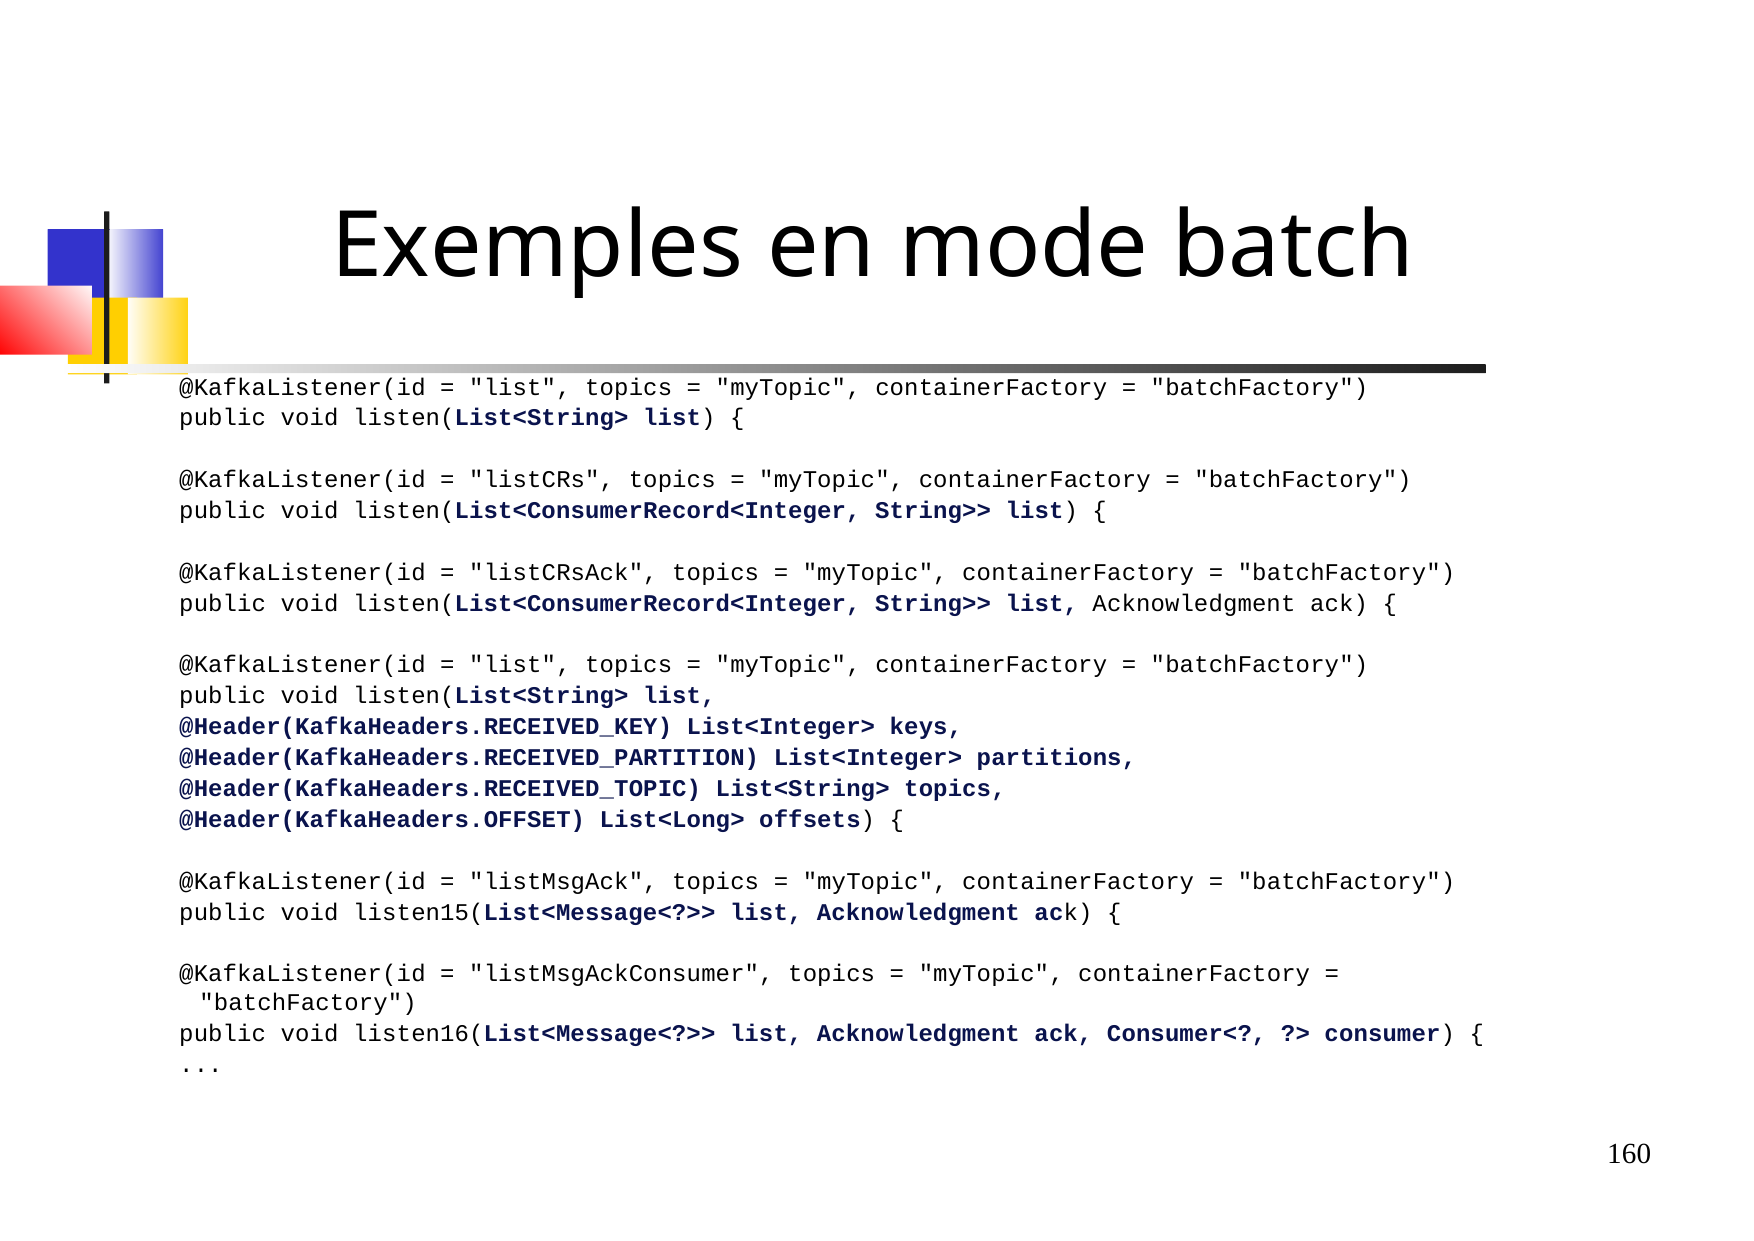

# Exemples en mode batch
@KafkaListener(id = "list", topics = "myTopic", containerFactory = "batchFactory")
public void listen(List<String> list) {
@KafkaListener(id = "listCRs", topics = "myTopic", containerFactory = "batchFactory")
public void listen(List<ConsumerRecord<Integer, String>> list) {
@KafkaListener(id = "listCRsAck", topics = "myTopic", containerFactory = "batchFactory")
public void listen(List<ConsumerRecord<Integer, String>> list, Acknowledgment ack) {
@KafkaListener(id = "list", topics = "myTopic", containerFactory = "batchFactory")
public void listen(List<String> list,
@Header(KafkaHeaders.RECEIVED_KEY) List<Integer> keys,
@Header(KafkaHeaders.RECEIVED_PARTITION) List<Integer> partitions,
@Header(KafkaHeaders.RECEIVED_TOPIC) List<String> topics,
@Header(KafkaHeaders.OFFSET) List<Long> offsets) {
@KafkaListener(id = "listMsgAck", topics = "myTopic", containerFactory = "batchFactory")
public void listen15(List<Message<?>> list, Acknowledgment ack) {
@KafkaListener(id = "listMsgAckConsumer", topics = "myTopic", containerFactory = "batchFactory")
public void listen16(List<Message<?>> list, Acknowledgment ack, Consumer<?, ?> consumer) {
...